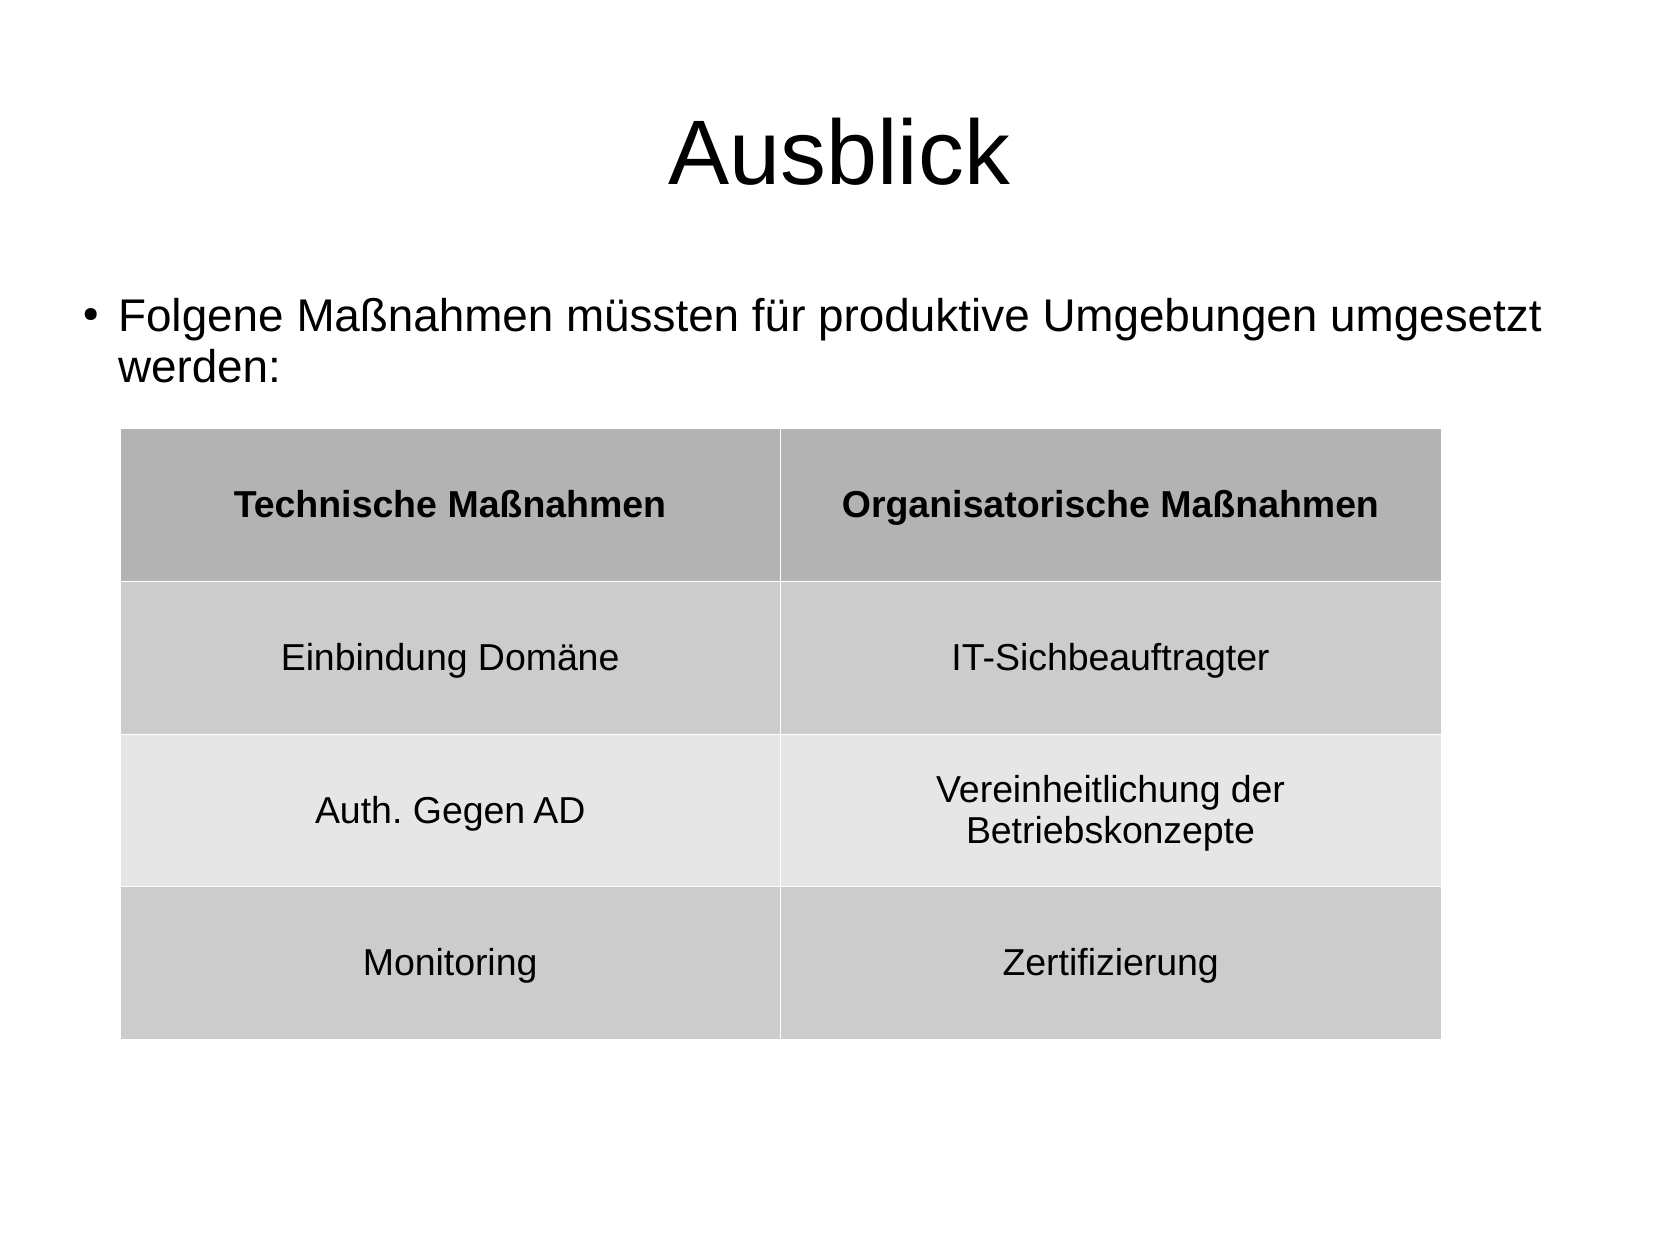

# Ausblick
Folgene Maßnahmen müssten für produktive Umgebungen umgesetzt werden:
| Technische Maßnahmen | Organisatorische Maßnahmen |
| --- | --- |
| Einbindung Domäne | IT-Sichbeauftragter |
| Auth. Gegen AD | Vereinheitlichung der Betriebskonzepte |
| Monitoring | Zertifizierung |